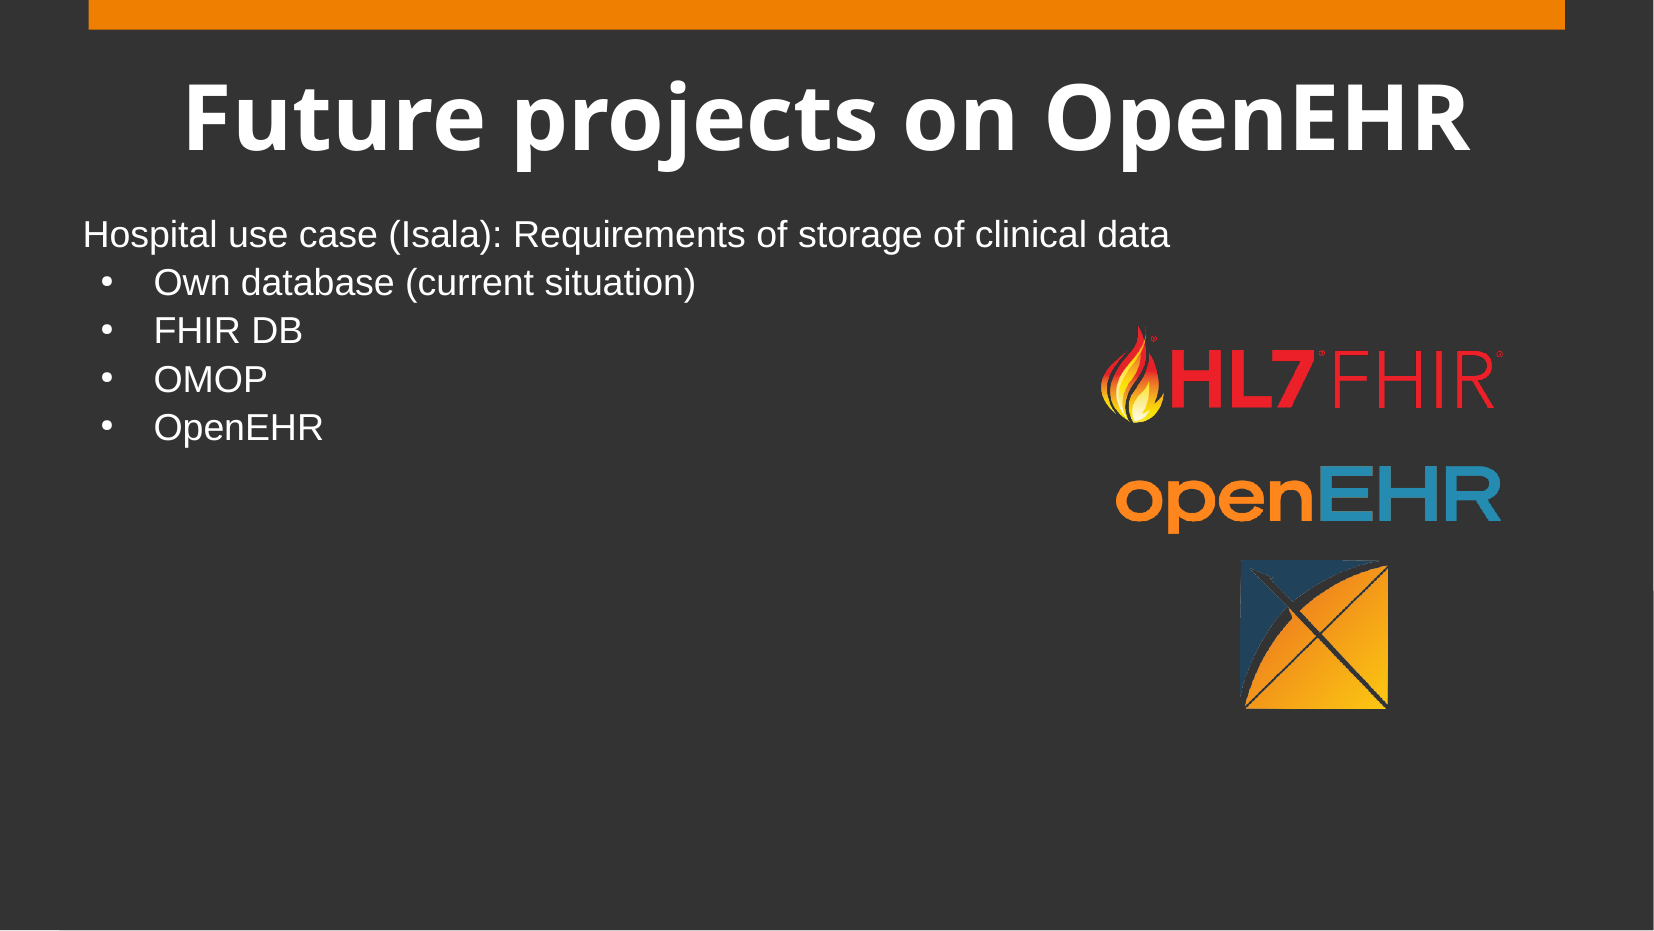

# Future projects on OpenEHR
Hospital use case (Isala): Requirements of storage of clinical data
Own database (current situation)
FHIR DB
OMOP
OpenEHR
Federation of openEHR instances (multi-vendor)
Code24
EHRBase